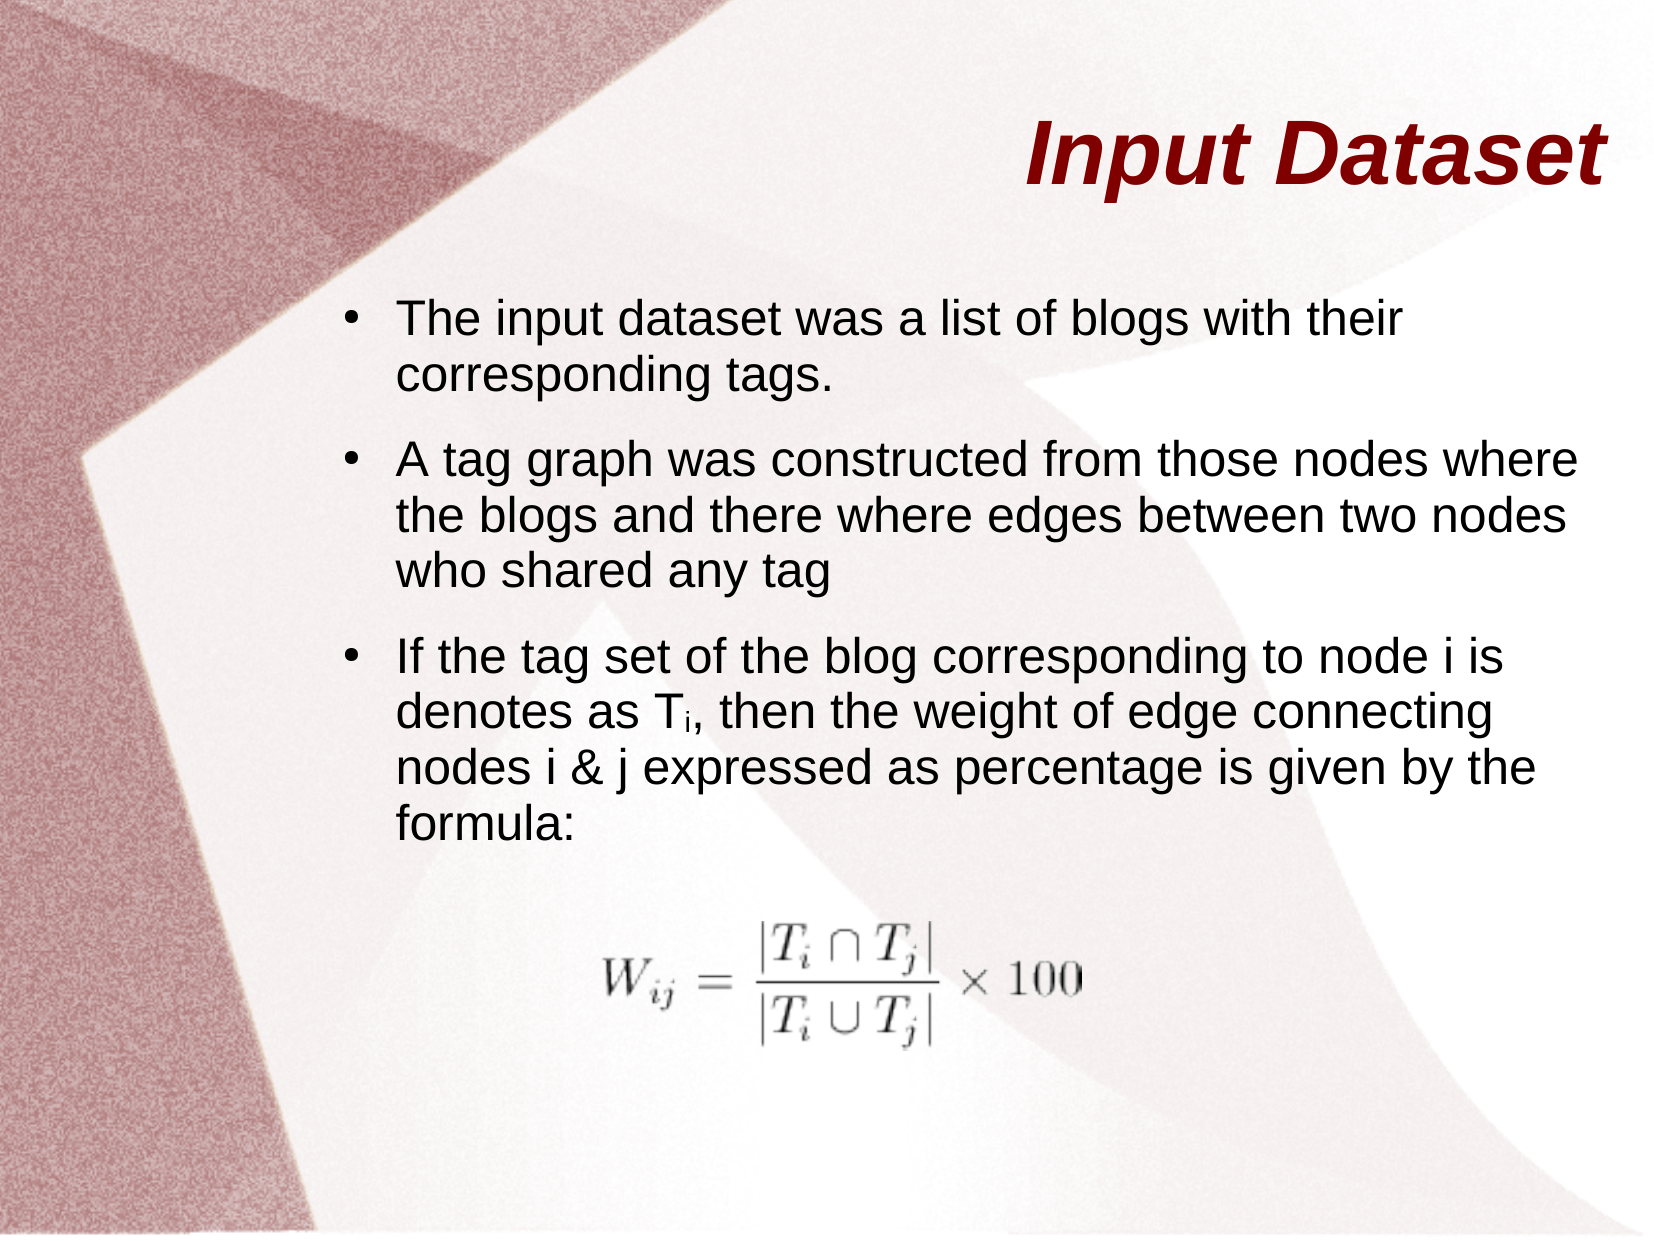

# Input Dataset
The input dataset was a list of blogs with their corresponding tags.
A tag graph was constructed from those nodes where the blogs and there where edges between two nodes who shared any tag
If the tag set of the blog corresponding to node i is denotes as Ti, then the weight of edge connecting nodes i & j expressed as percentage is given by the formula: